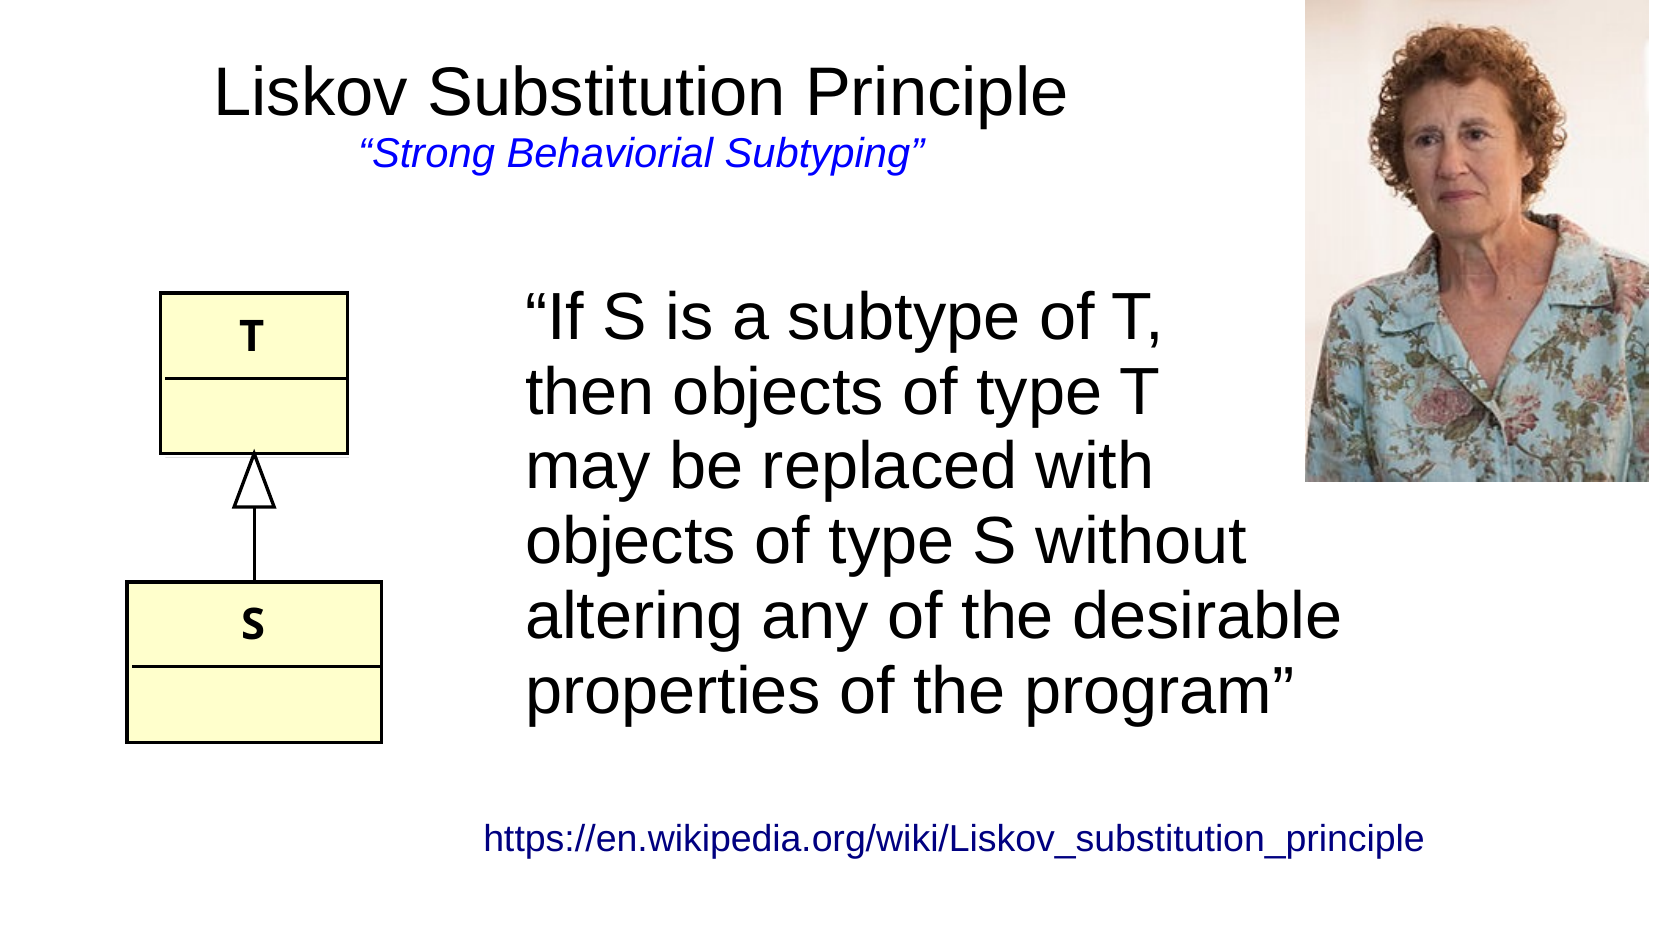

# Liskov Substitution Principle “Strong Behaviorial Subtyping”
“If S is a subtype of T,
then objects of type T
may be replaced with
objects of type S without
altering any of the desirable
properties of the program”
https://en.wikipedia.org/wiki/Liskov_substitution_principle